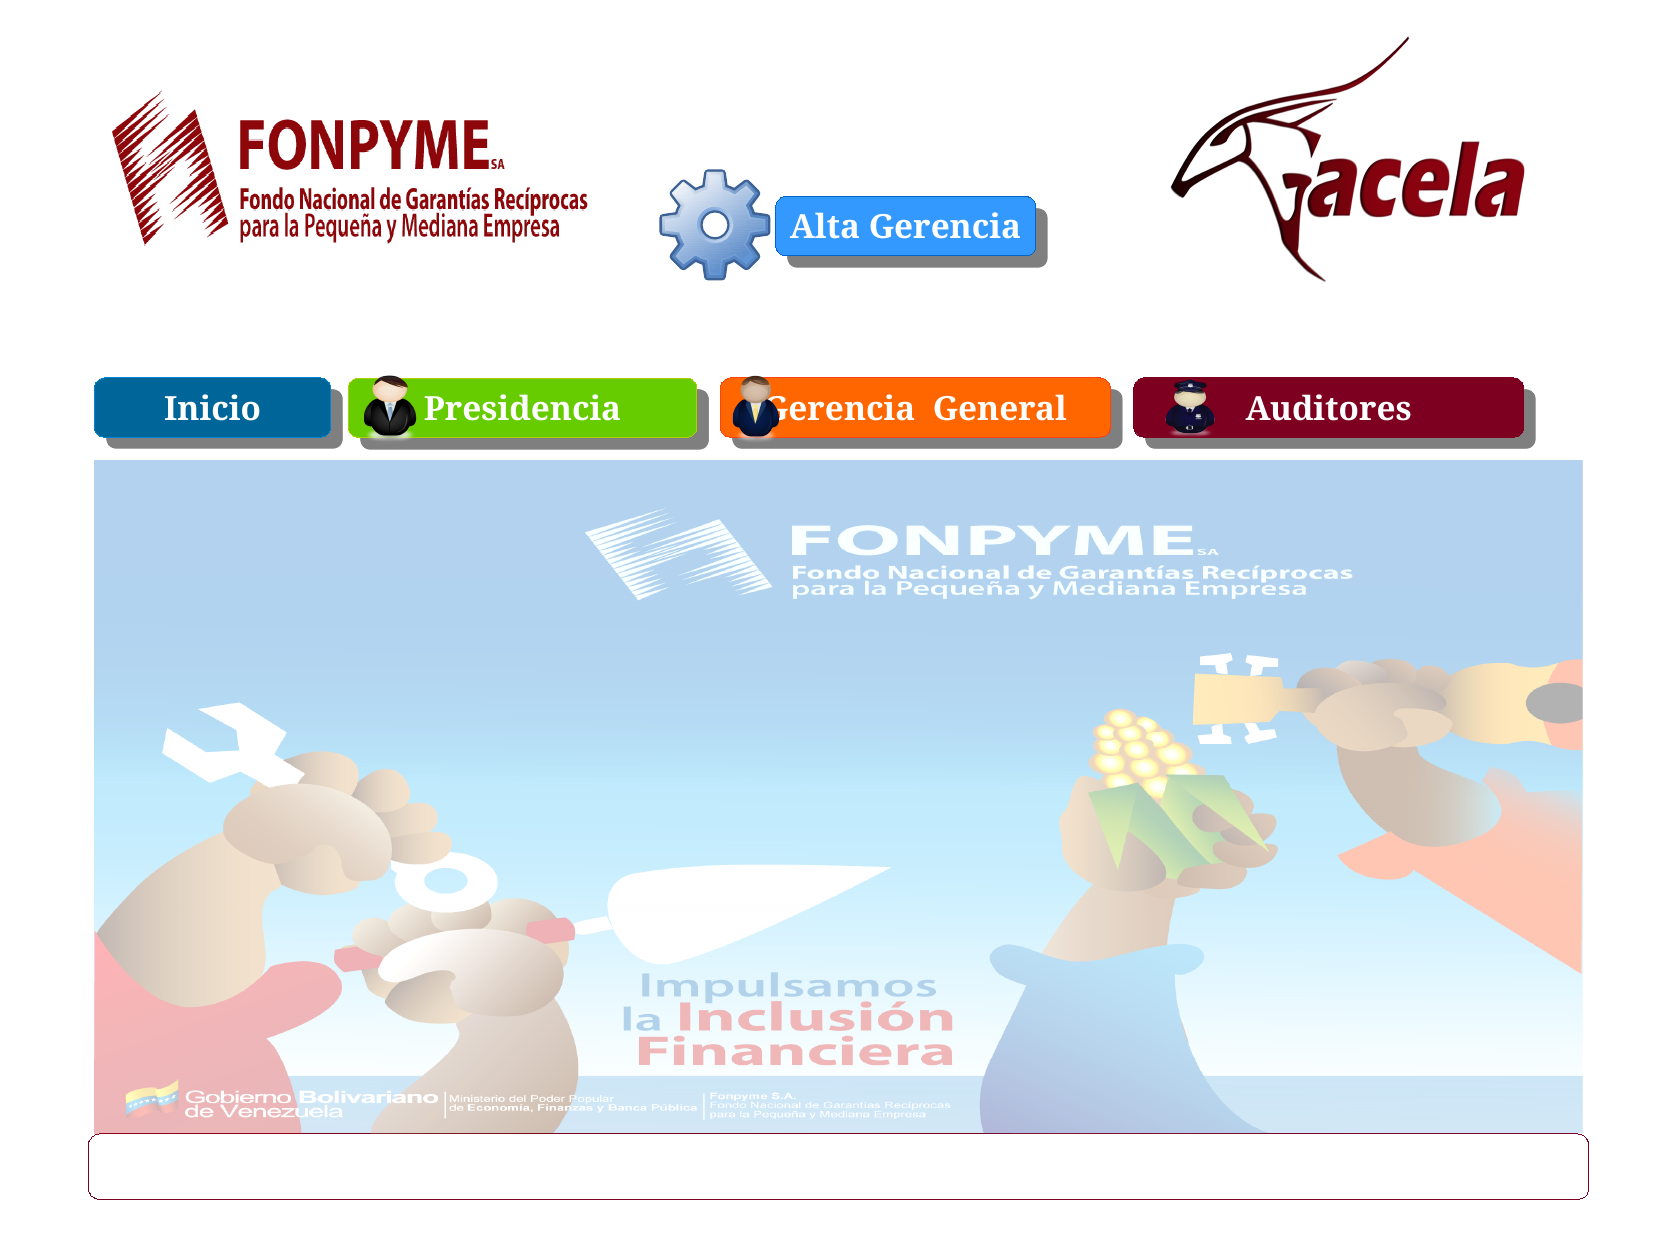

Alta Gerencia
Inicio
Gerencia General
Auditores
Presidencia